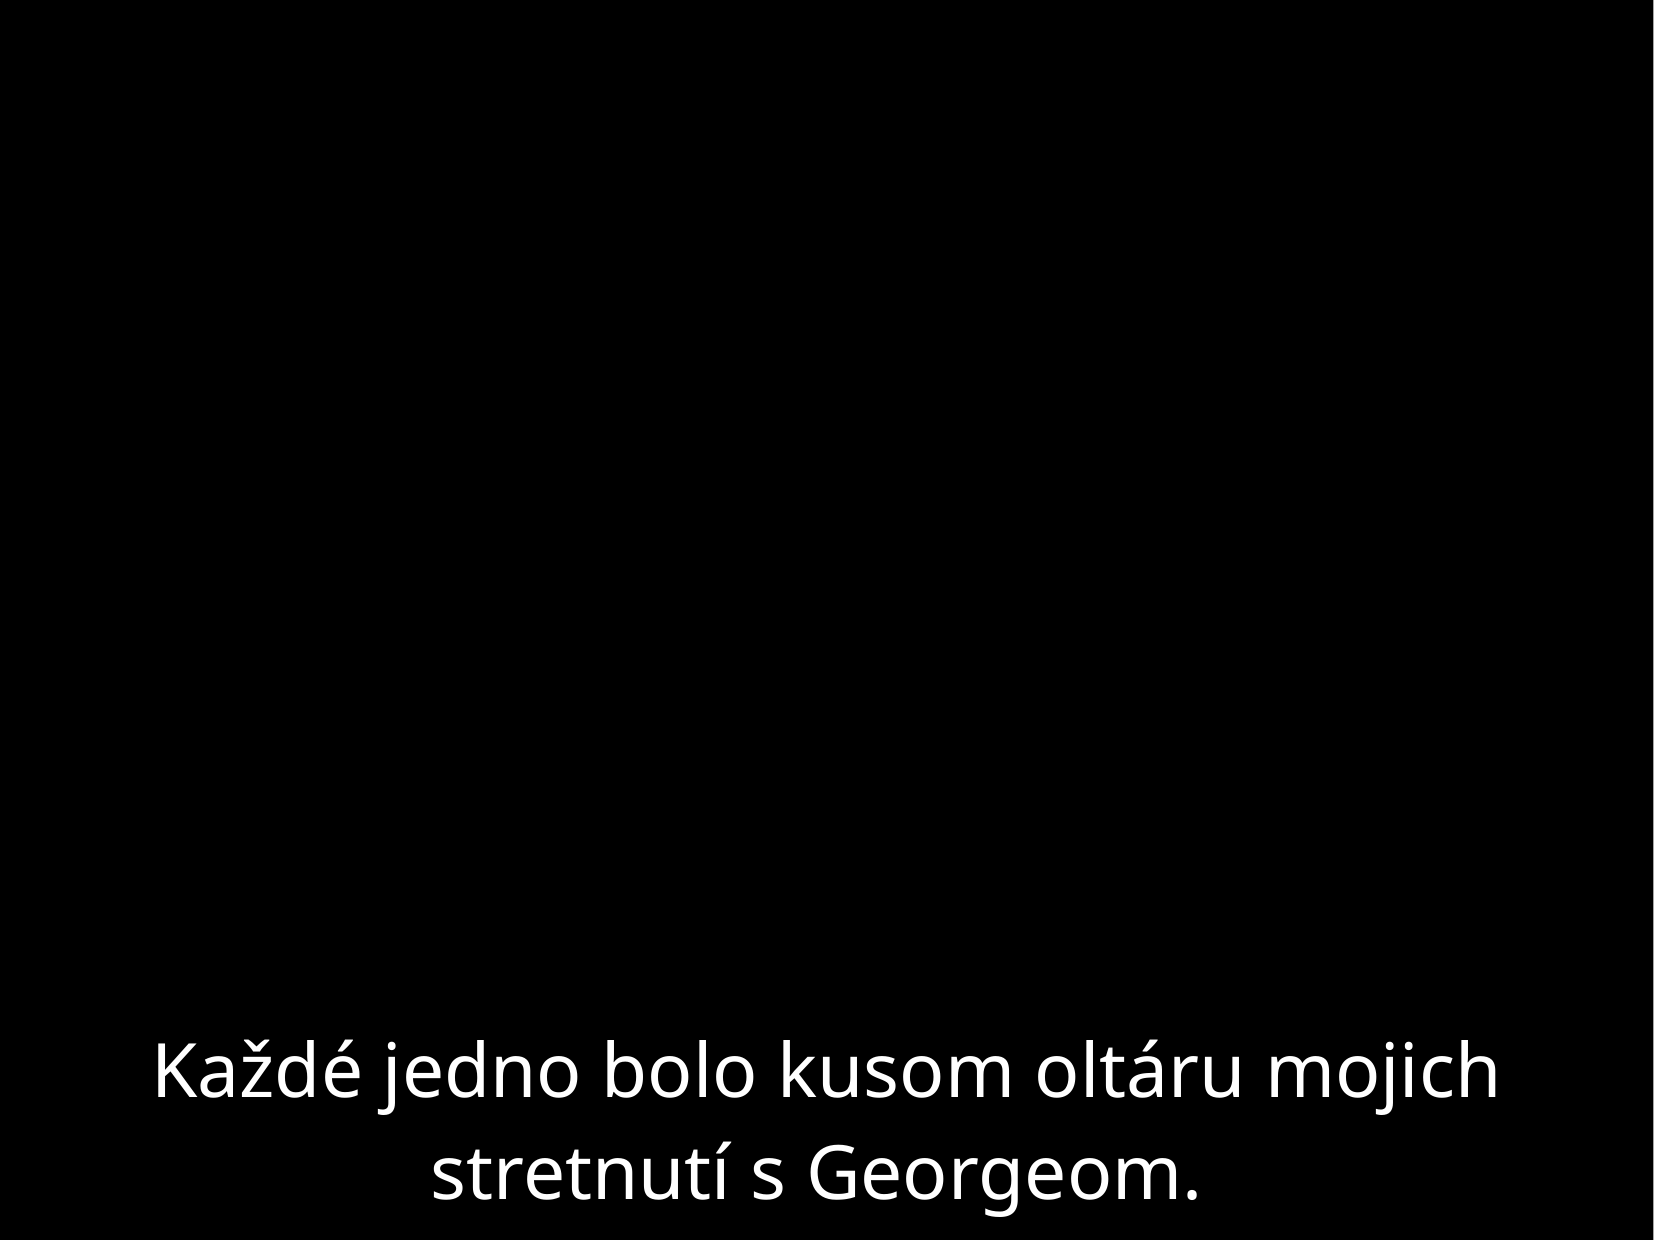

# Každé jedno bolo kusom oltáru mojich stretnutí s Georgeom.